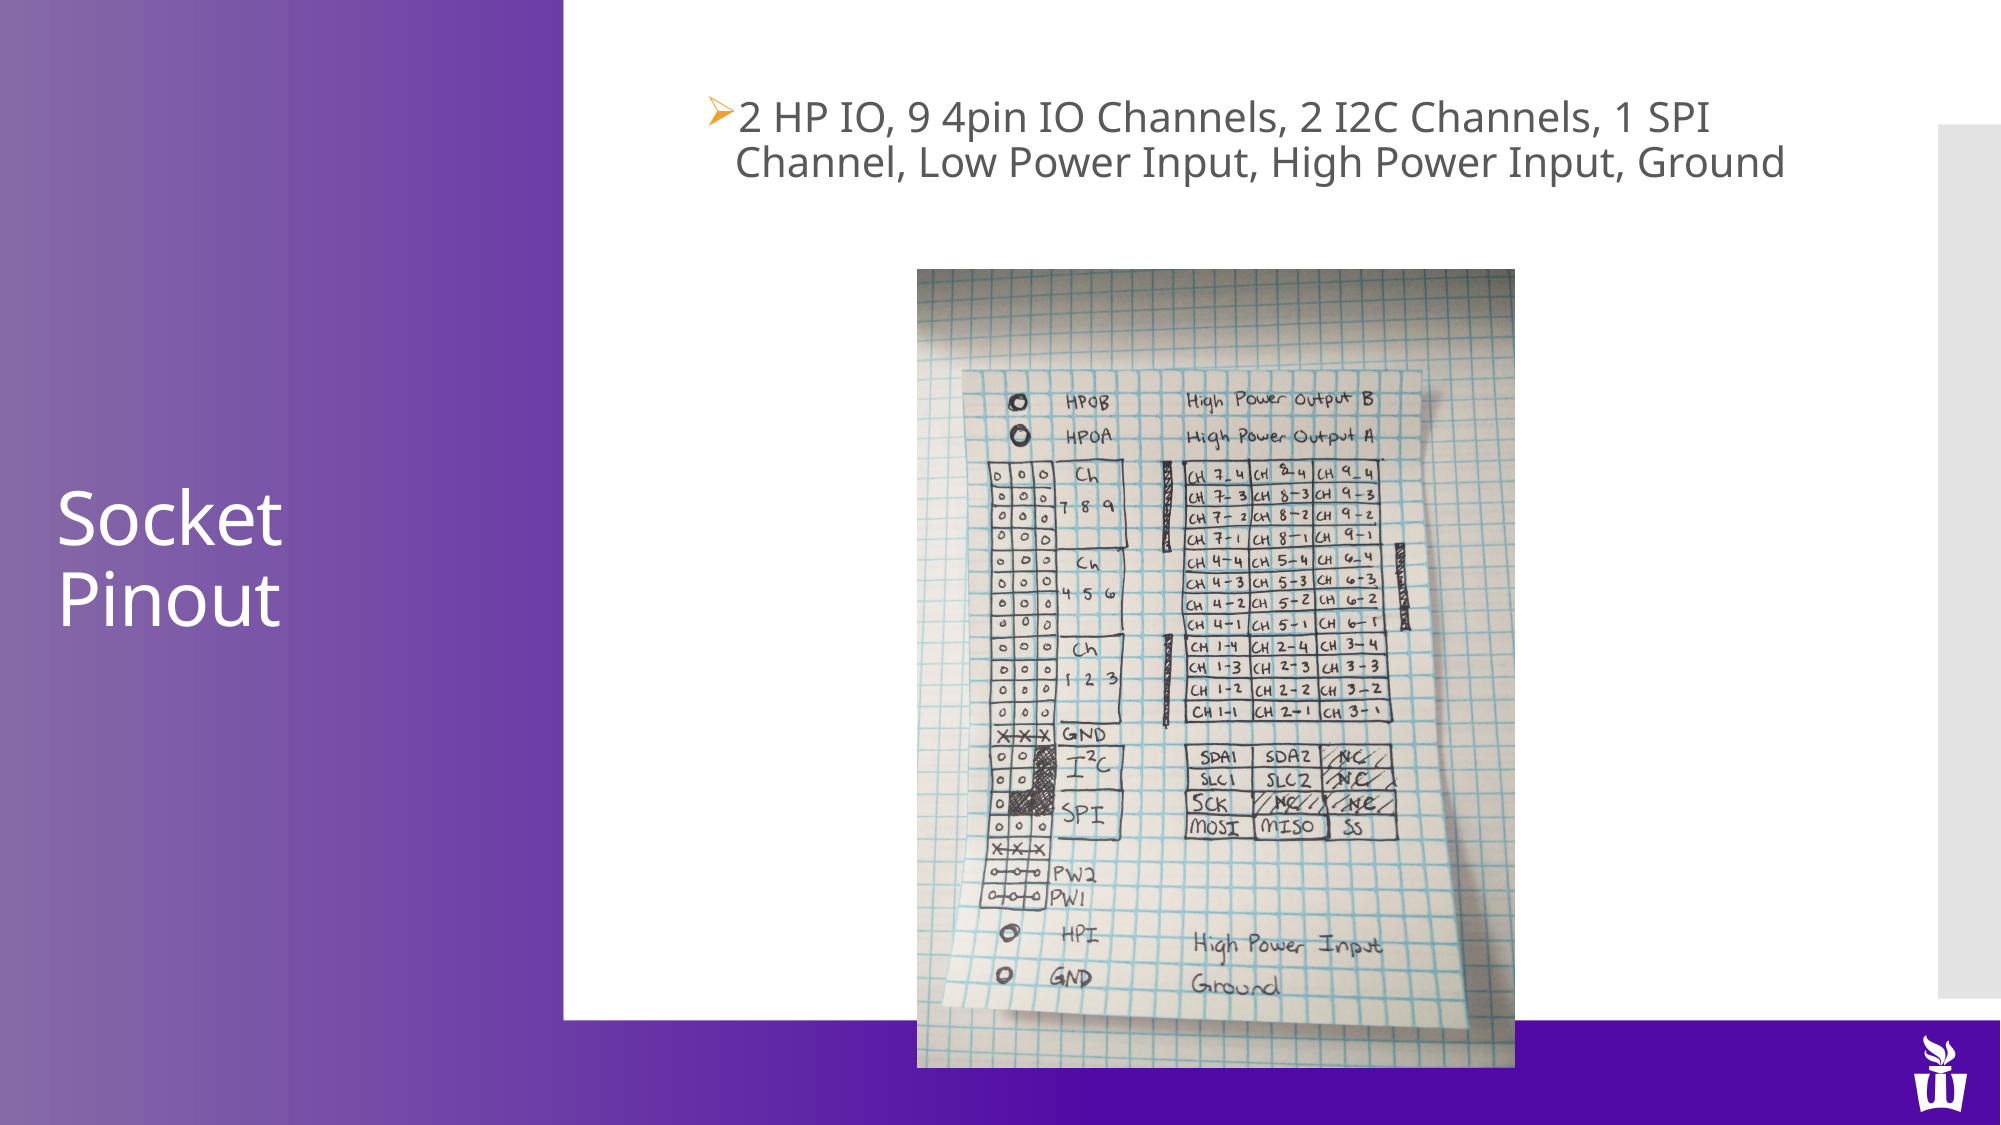

2 HP IO, 9 4pin IO Channels, 2 I2C Channels, 1 SPI Channel, Low Power Input, High Power Input, Ground
Socket Pinout